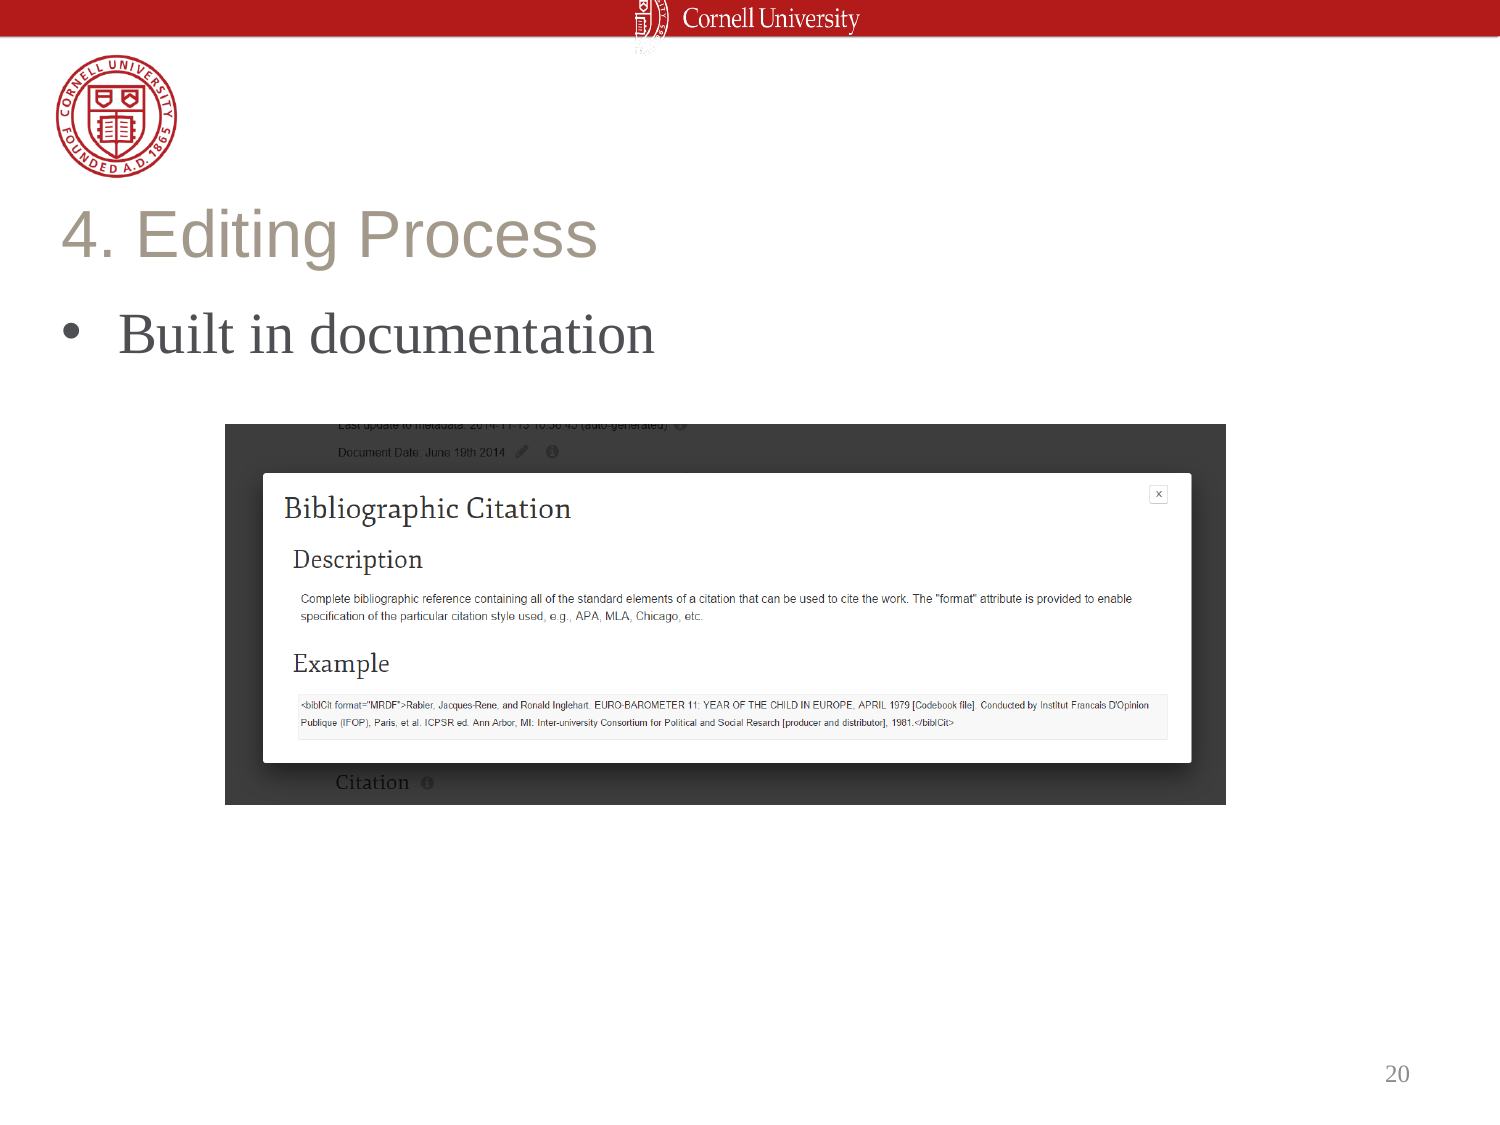

# 4. Editing Process
Built in documentation